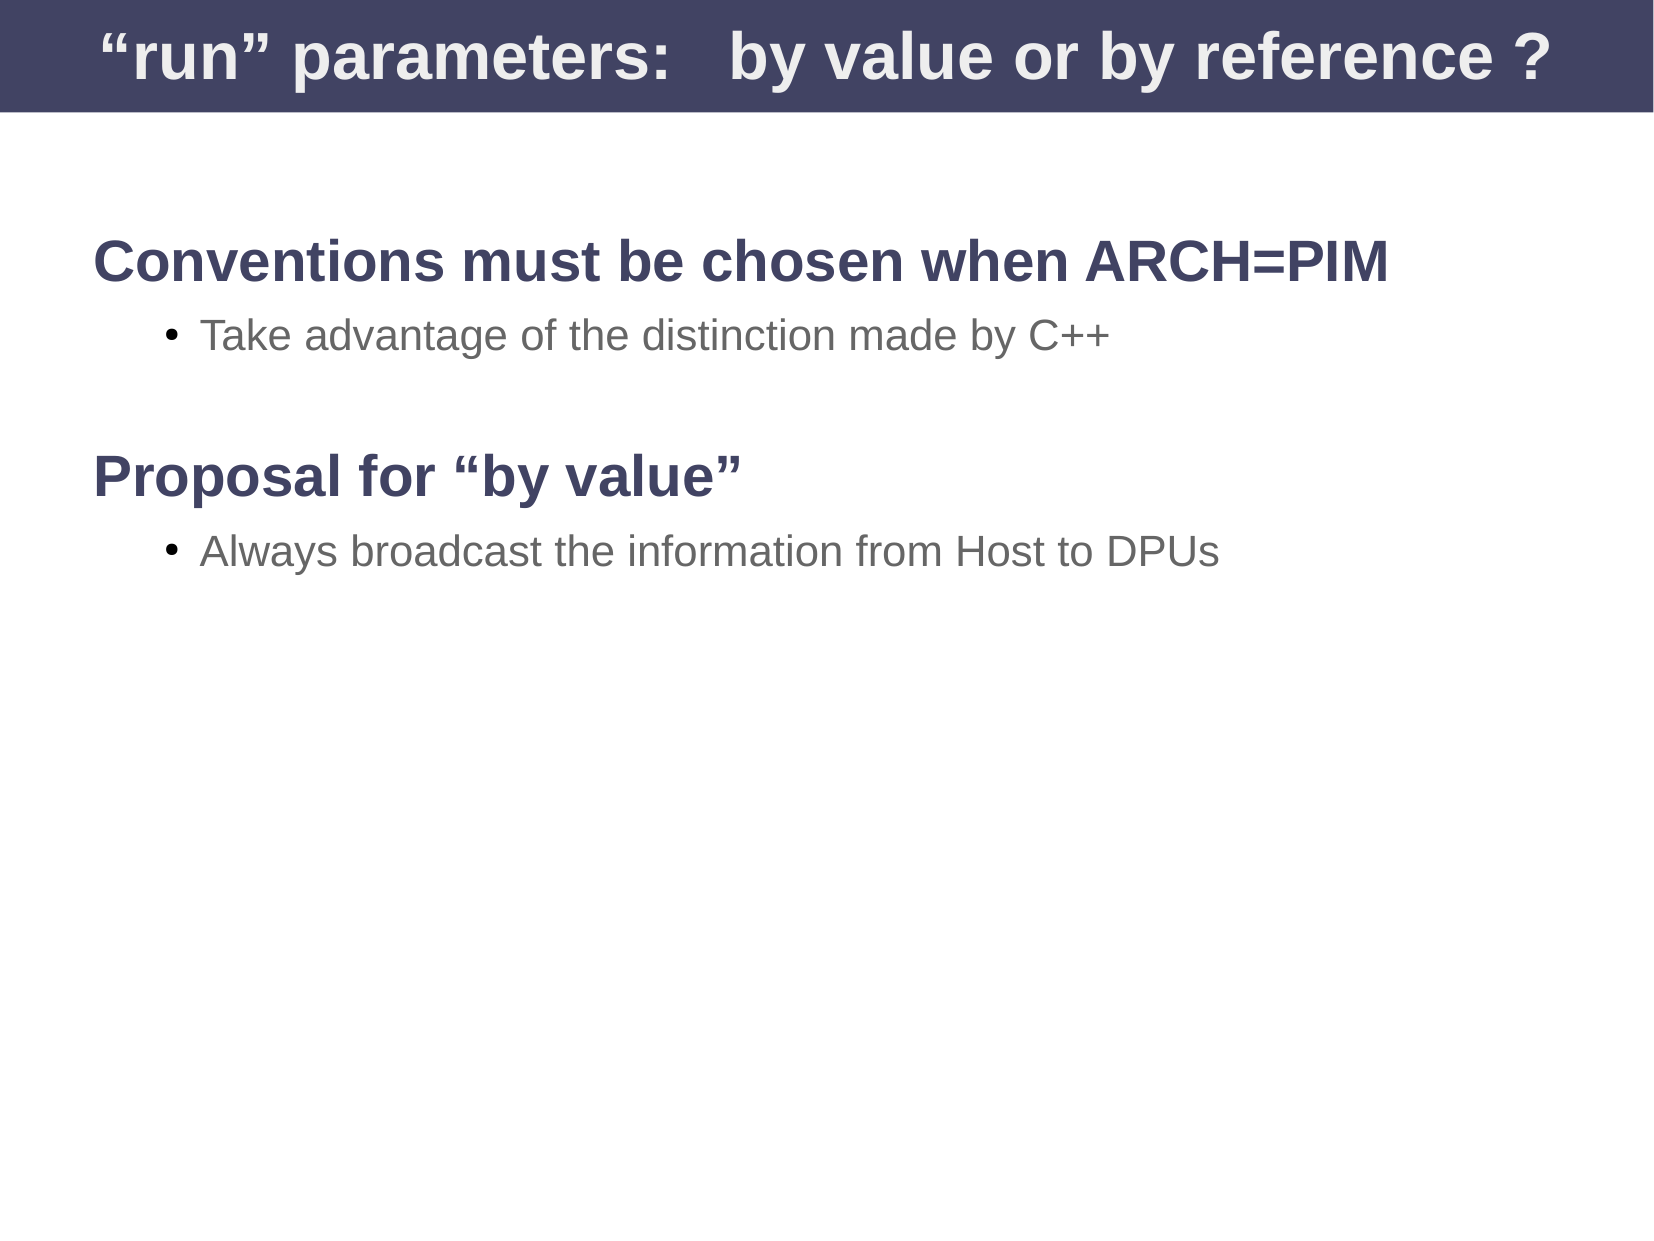

“run” parameters: by value or by reference ?
Conventions must be chosen when ARCH=PIM
Take advantage of the distinction made by C++
Proposal for “by value”
Always broadcast the information from Host to DPUs